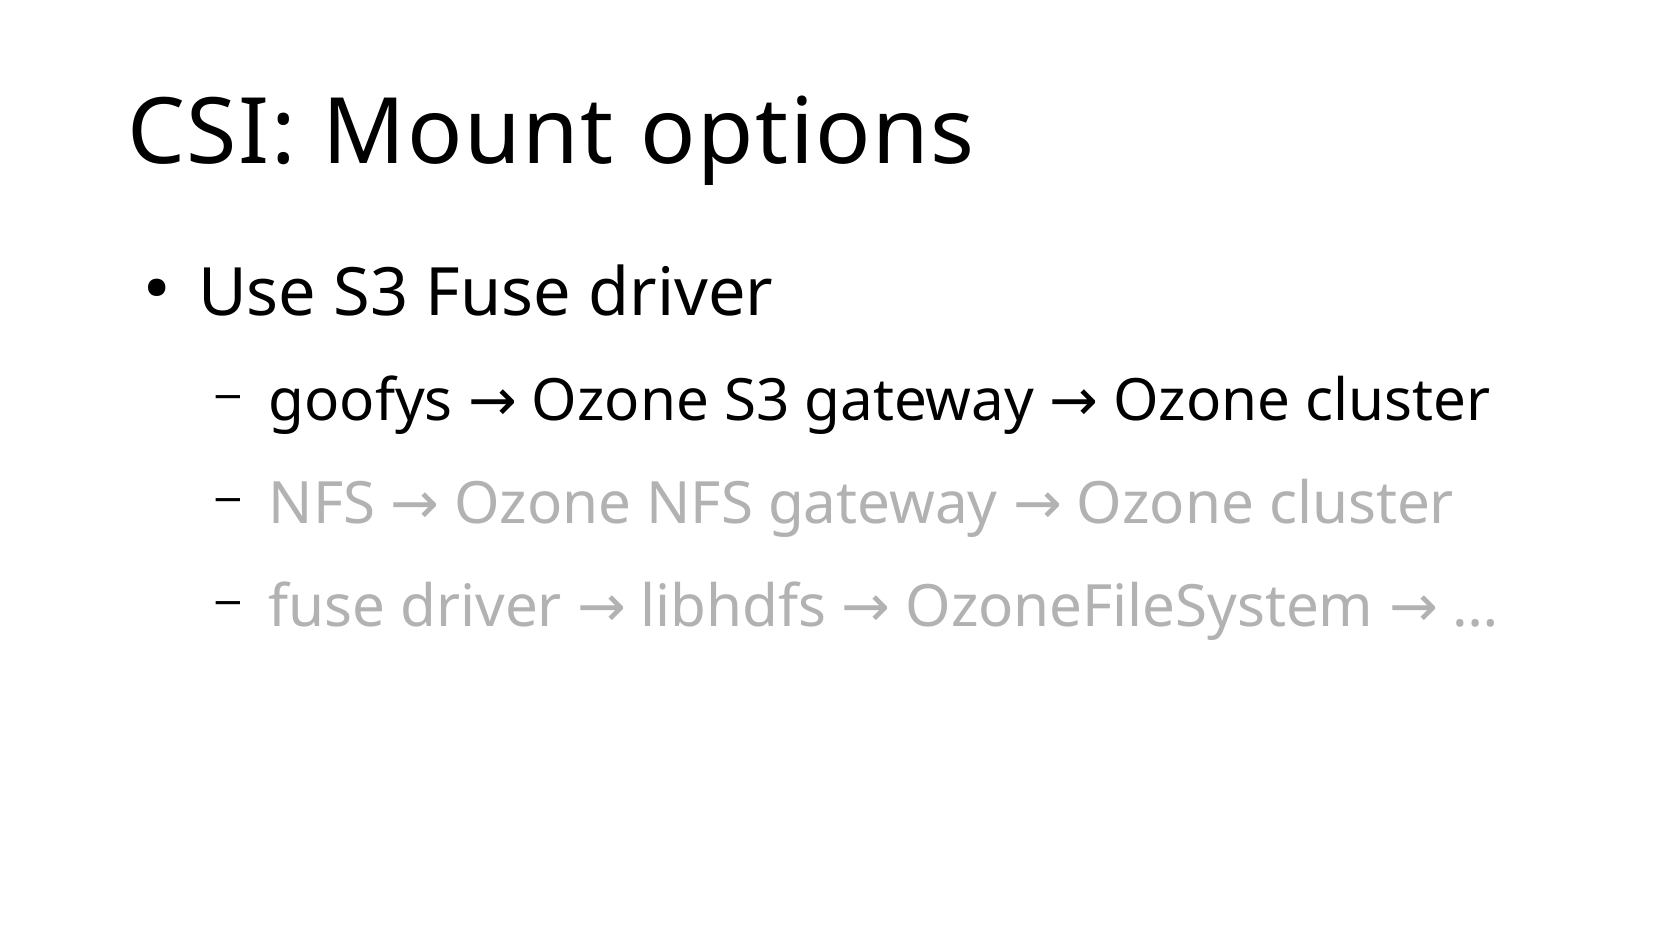

# CSI: Mount options
Use S3 Fuse driver
goofys → Ozone S3 gateway → Ozone cluster
NFS → Ozone NFS gateway → Ozone cluster
fuse driver → libhdfs → OzoneFileSystem → …